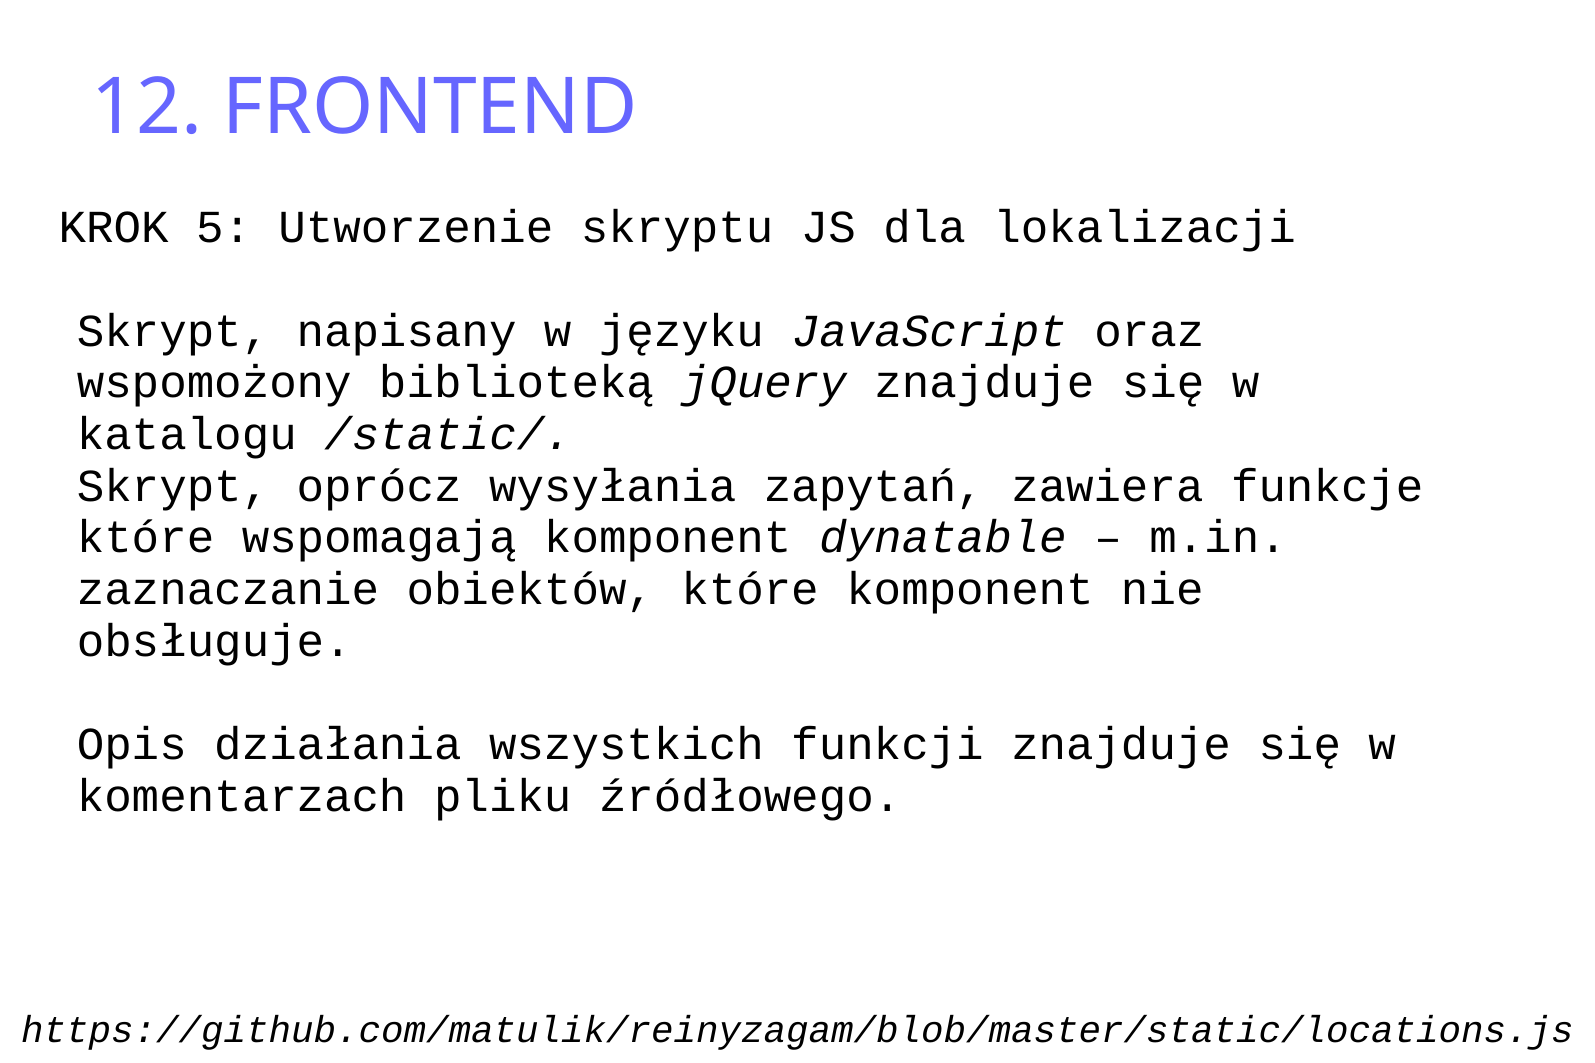

# 12. FRONTEND
KROK 5: Utworzenie skryptu JS dla lokalizacji
Skrypt, napisany w języku JavaScript oraz wspomożony biblioteką jQuery znajduje się w katalogu /static/.
Skrypt, oprócz wysyłania zapytań, zawiera funkcje które wspomagają komponent dynatable – m.in. zaznaczanie obiektów, które komponent nie obsługuje.
Opis działania wszystkich funkcji znajduje się w komentarzach pliku źródłowego.
https://github.com/matulik/reinyzagam/blob/master/static/locations.js